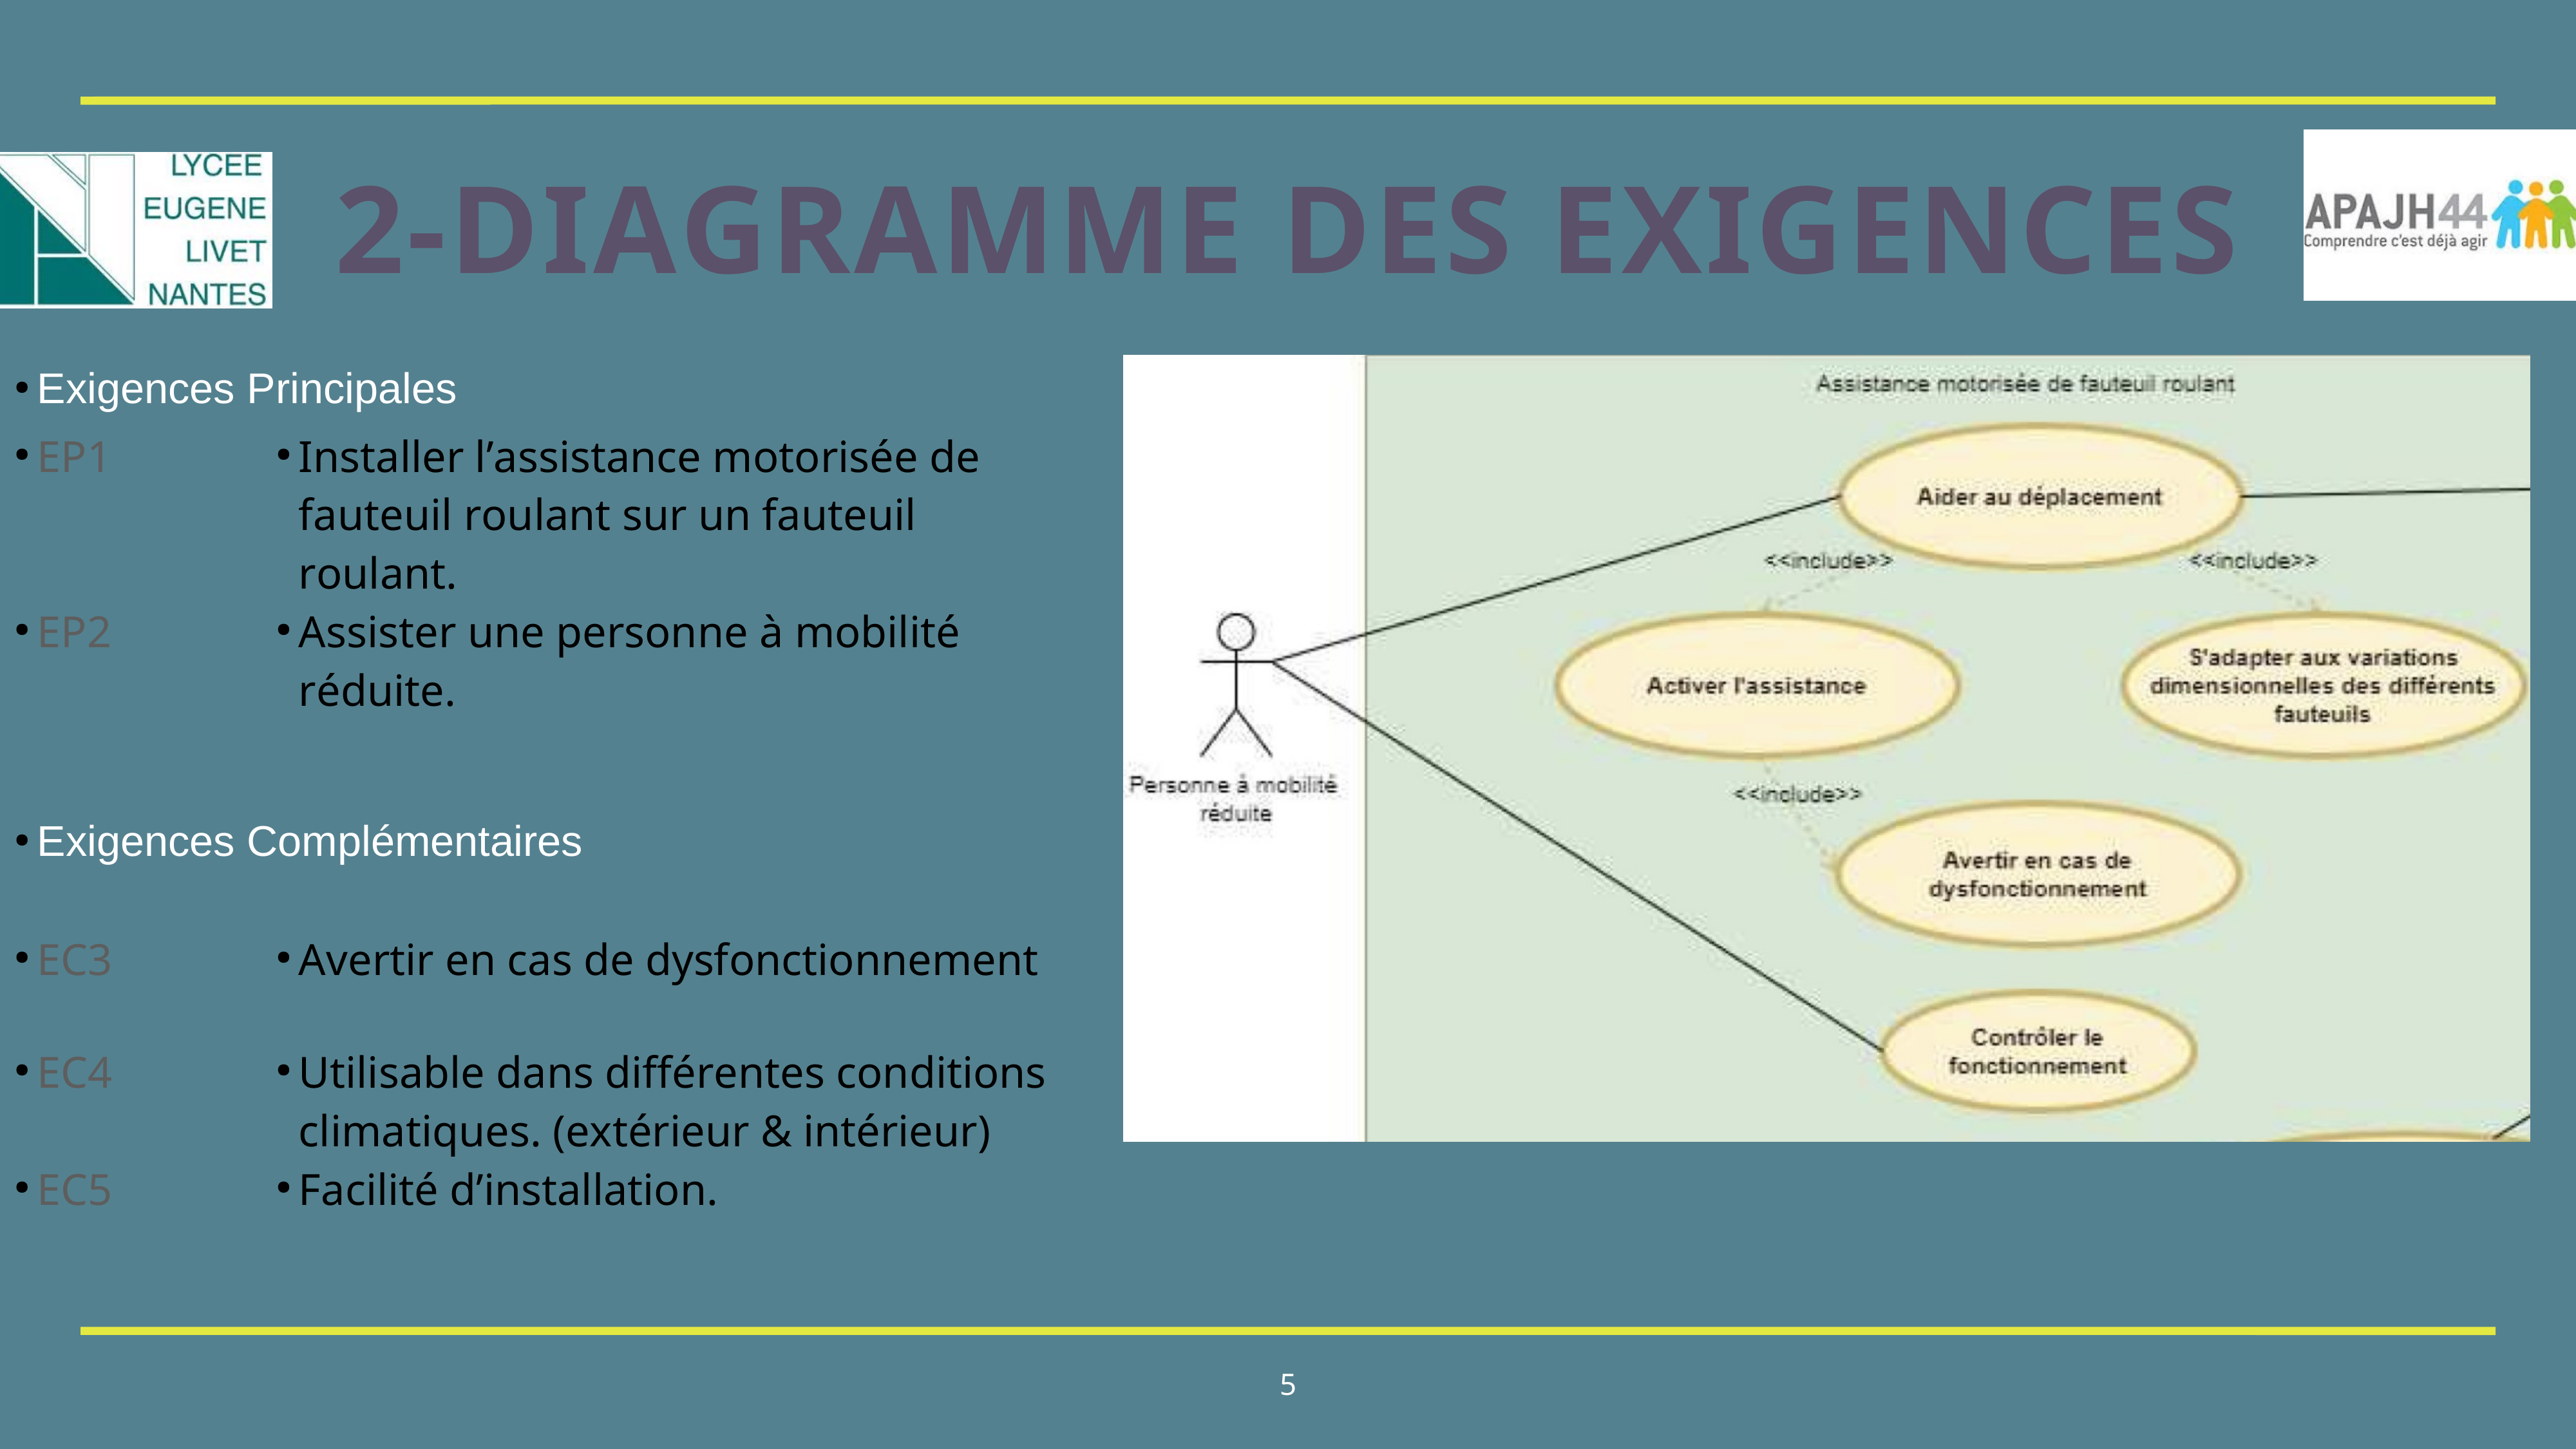

# 2-Diagramme des Exigences
| Exigences Principales | |
| --- | --- |
| EP1 | Installer l’assistance motorisée de fauteuil roulant sur un fauteuil roulant. |
| EP2 | Assister une personne à mobilité réduite. |
| Exigences Complémentaires | |
| --- | --- |
| EC3 | Avertir en cas de dysfonctionnement |
| EC4 | Utilisable dans différentes conditions climatiques. (extérieur & intérieur) |
| EC5 | Facilité d’installation. |